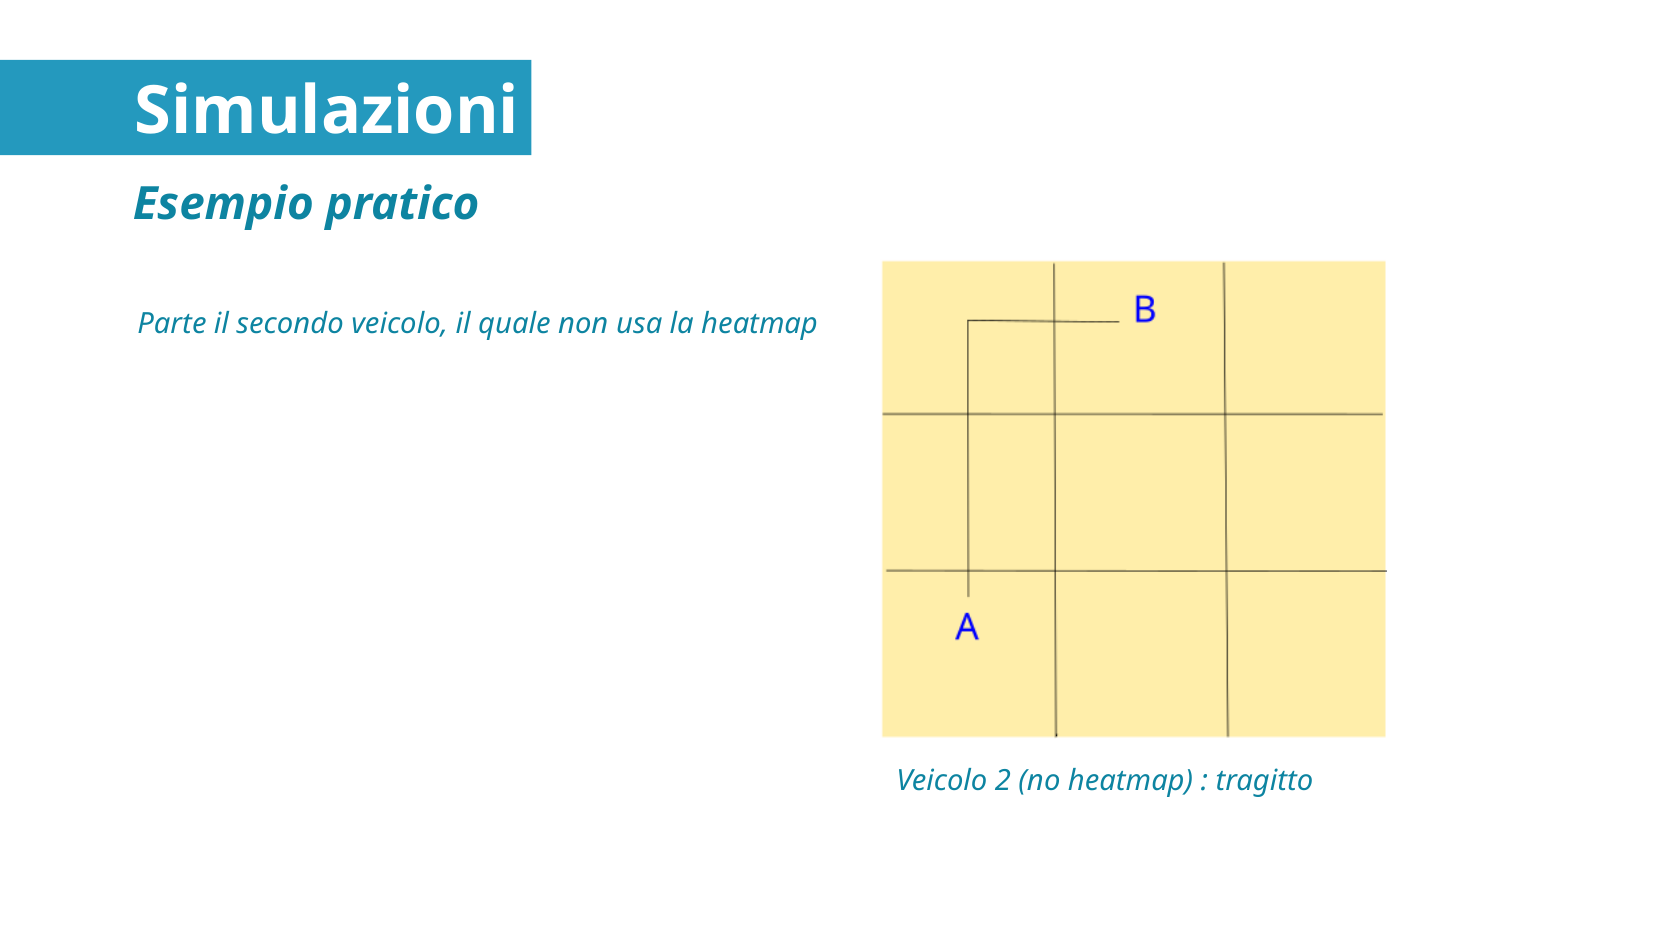

# Simulazioni
Esempio pratico
Parte il secondo veicolo, il quale non usa la heatmap
Veicolo 2 (no heatmap) : tragitto